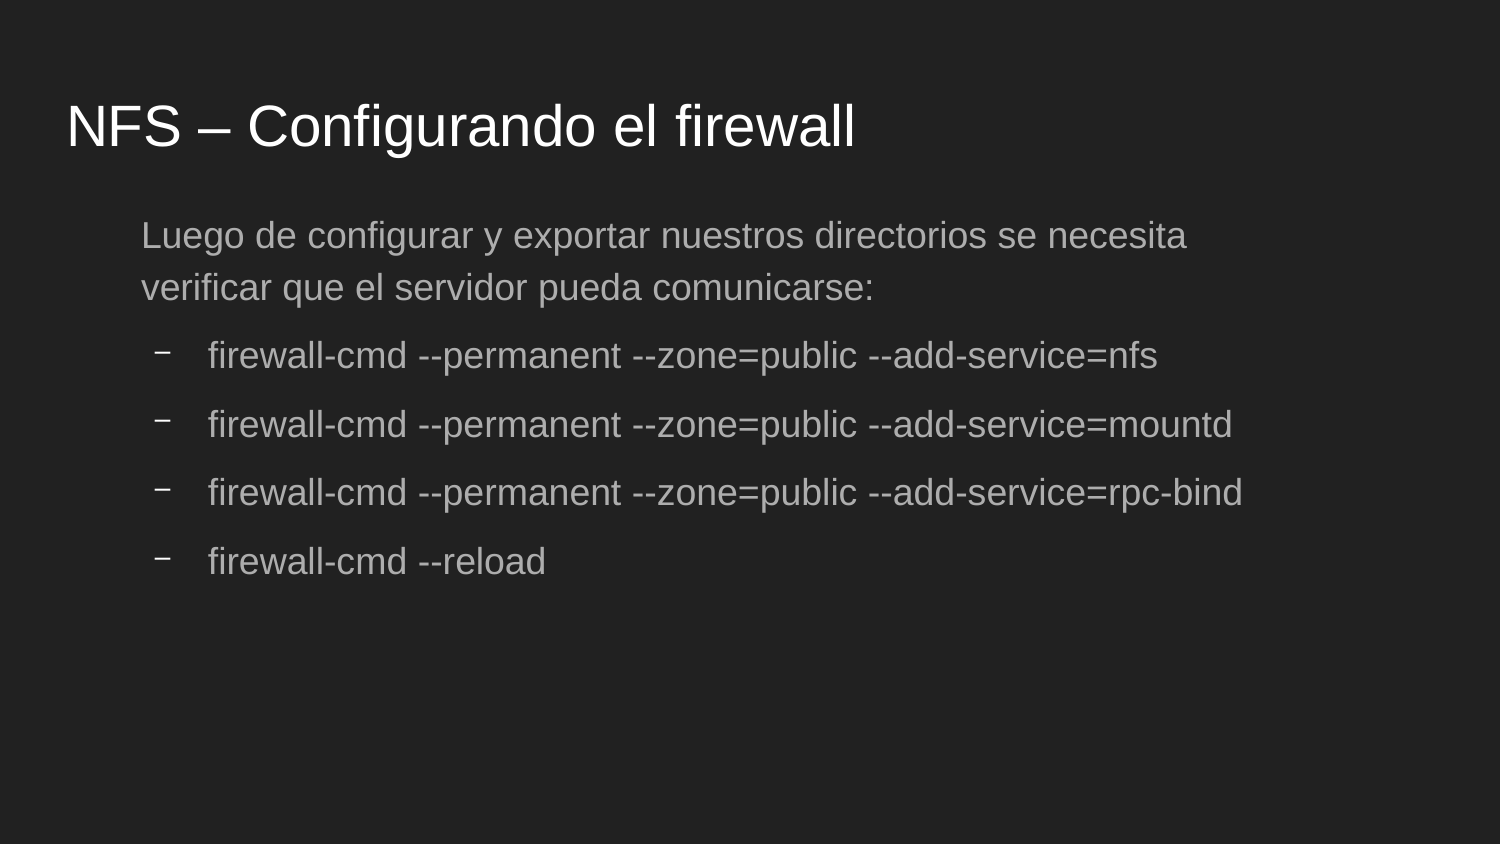

# NFS – Configurando el firewall
Luego de configurar y exportar nuestros directorios se necesita verificar que el servidor pueda comunicarse:
firewall-cmd --permanent --zone=public --add-service=nfs
firewall-cmd --permanent --zone=public --add-service=mountd
firewall-cmd --permanent --zone=public --add-service=rpc-bind
firewall-cmd --reload